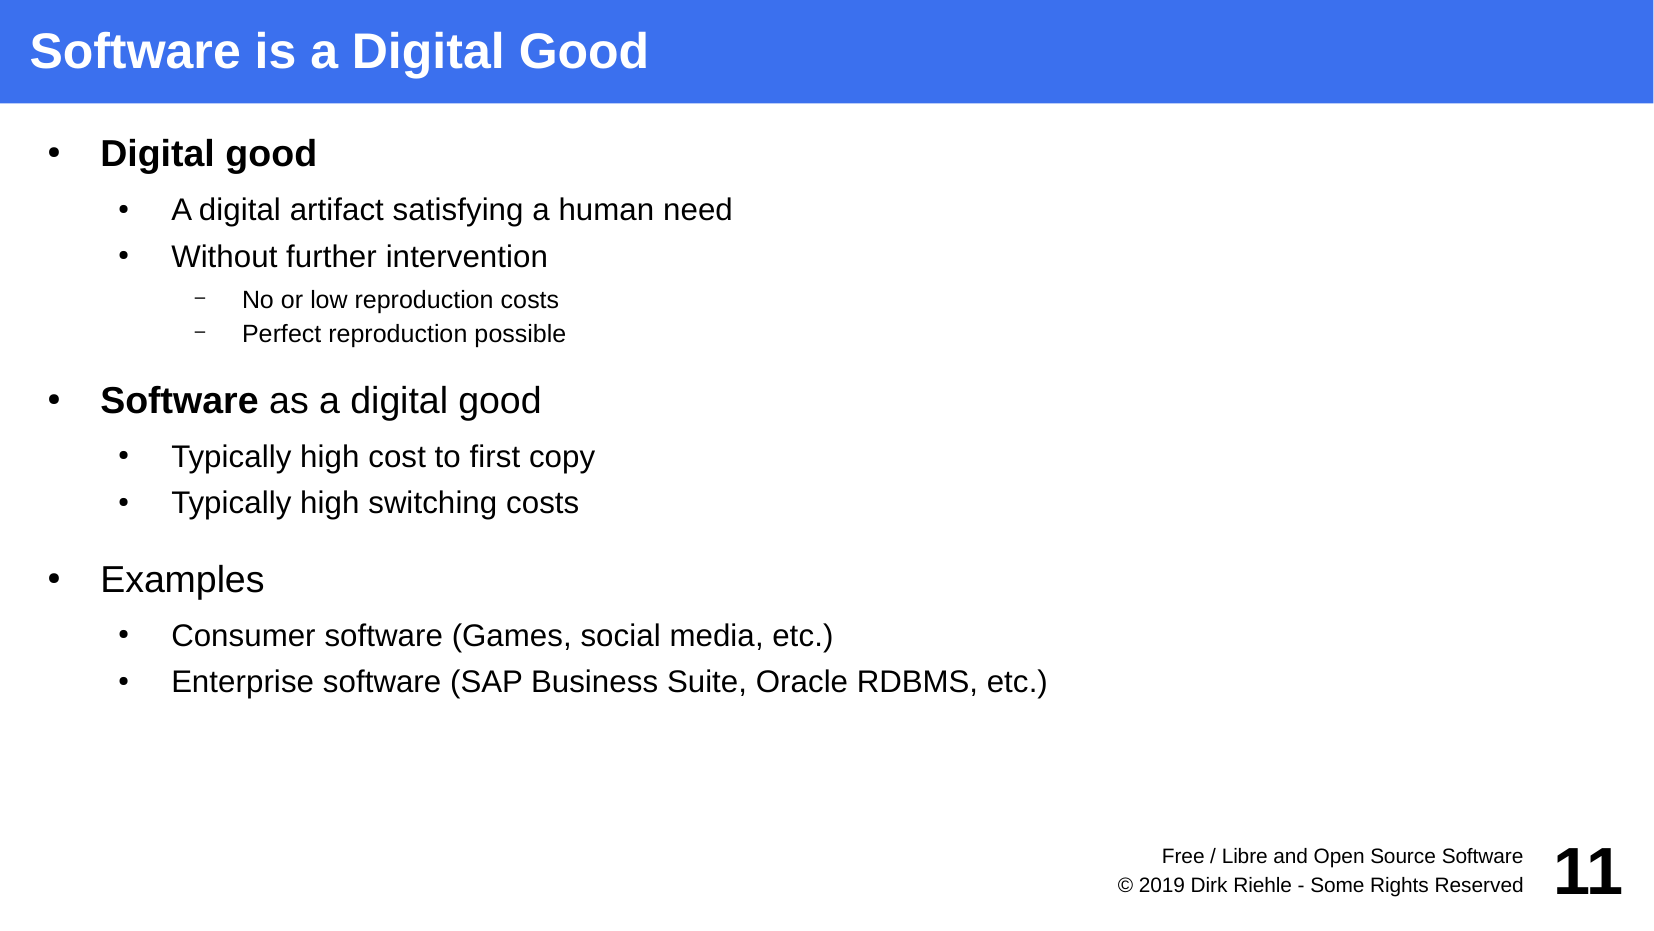

# Software is a Digital Good
Digital good
A digital artifact satisfying a human need
Without further intervention
No or low reproduction costs
Perfect reproduction possible
Software as a digital good
Typically high cost to first copy
Typically high switching costs
Examples
Consumer software (Games, social media, etc.)
Enterprise software (SAP Business Suite, Oracle RDBMS, etc.)
Free / Libre and Open Source Software
11
© 2019 Dirk Riehle - Some Rights Reserved